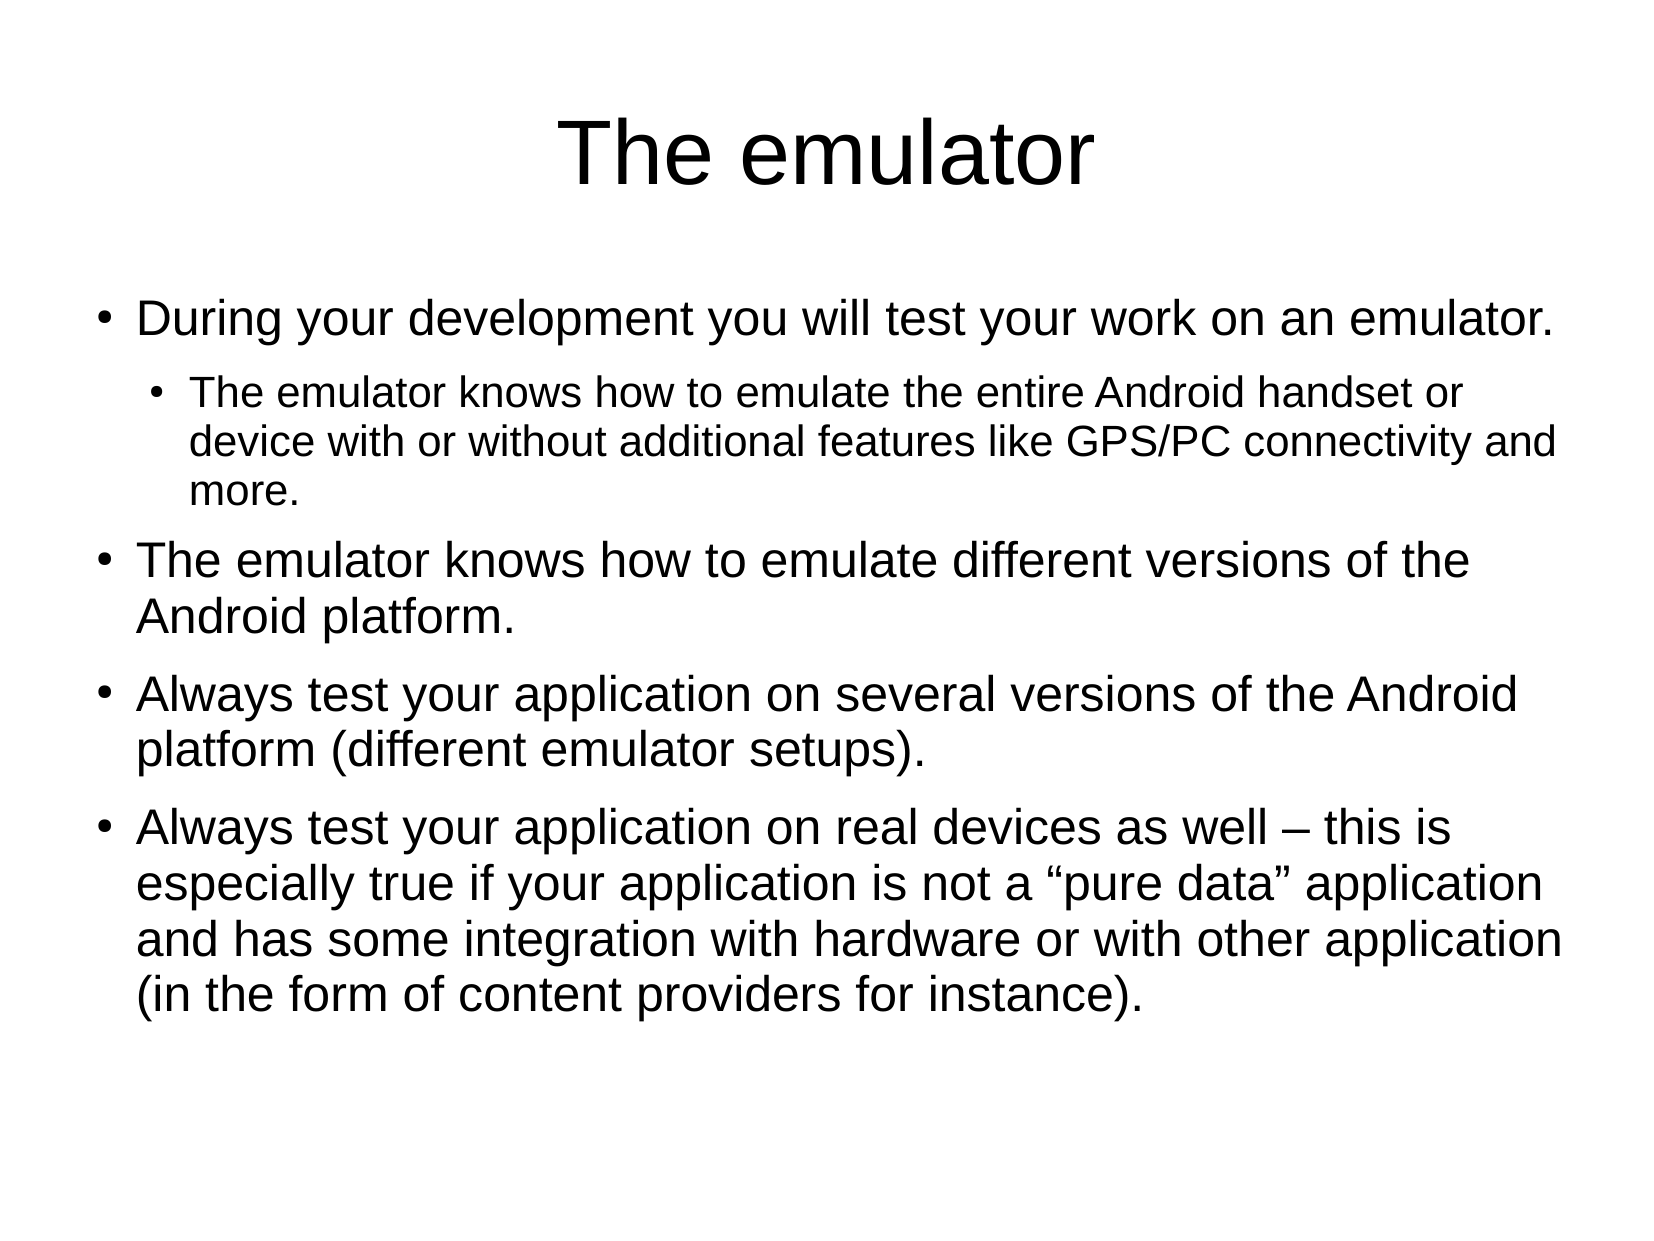

# The emulator
During your development you will test your work on an emulator.
The emulator knows how to emulate the entire Android handset or device with or without additional features like GPS/PC connectivity and more.
The emulator knows how to emulate different versions of the Android platform.
Always test your application on several versions of the Android platform (different emulator setups).
Always test your application on real devices as well – this is especially true if your application is not a “pure data” application and has some integration with hardware or with other application (in the form of content providers for instance).